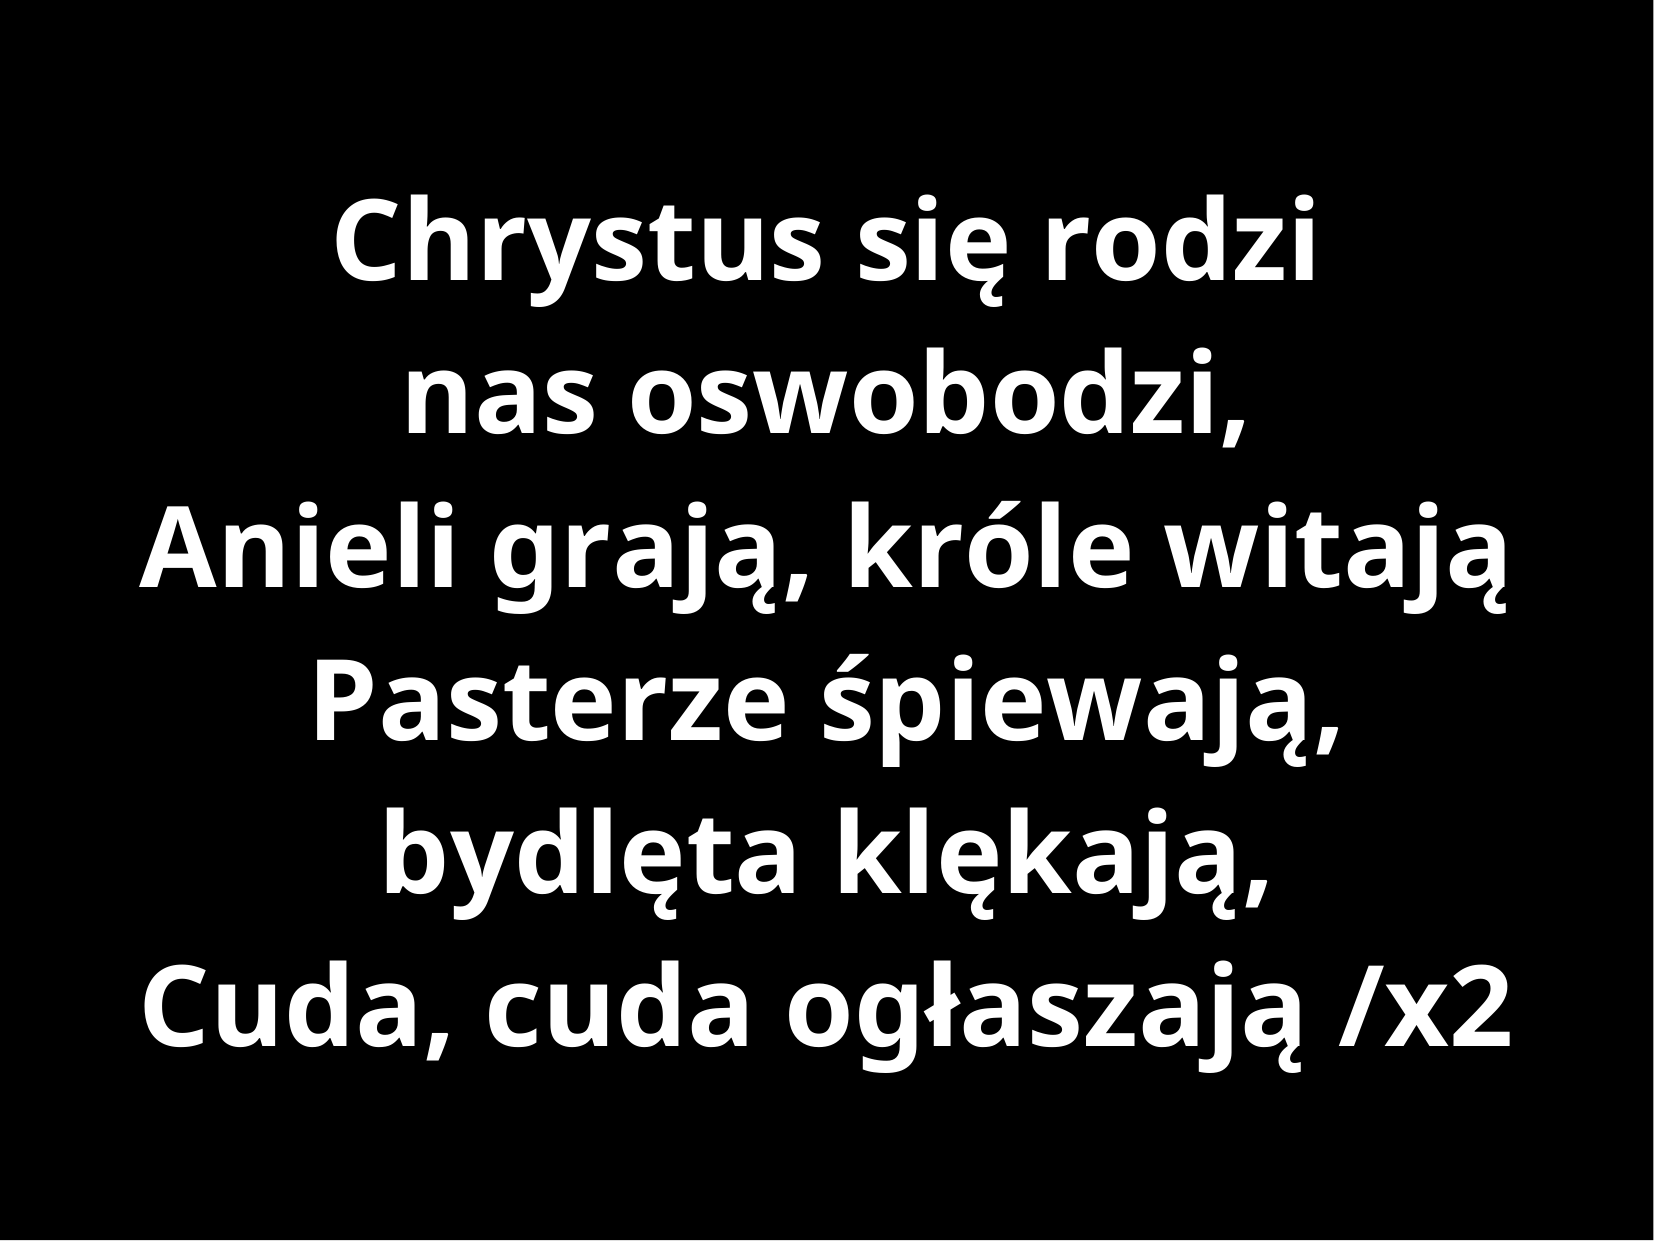

# Chrystus się rodzi nas oswobodzi, Anieli grają, króle witają Pasterze śpiewają, bydlęta klękają, Cuda, cuda ogłaszają /x2